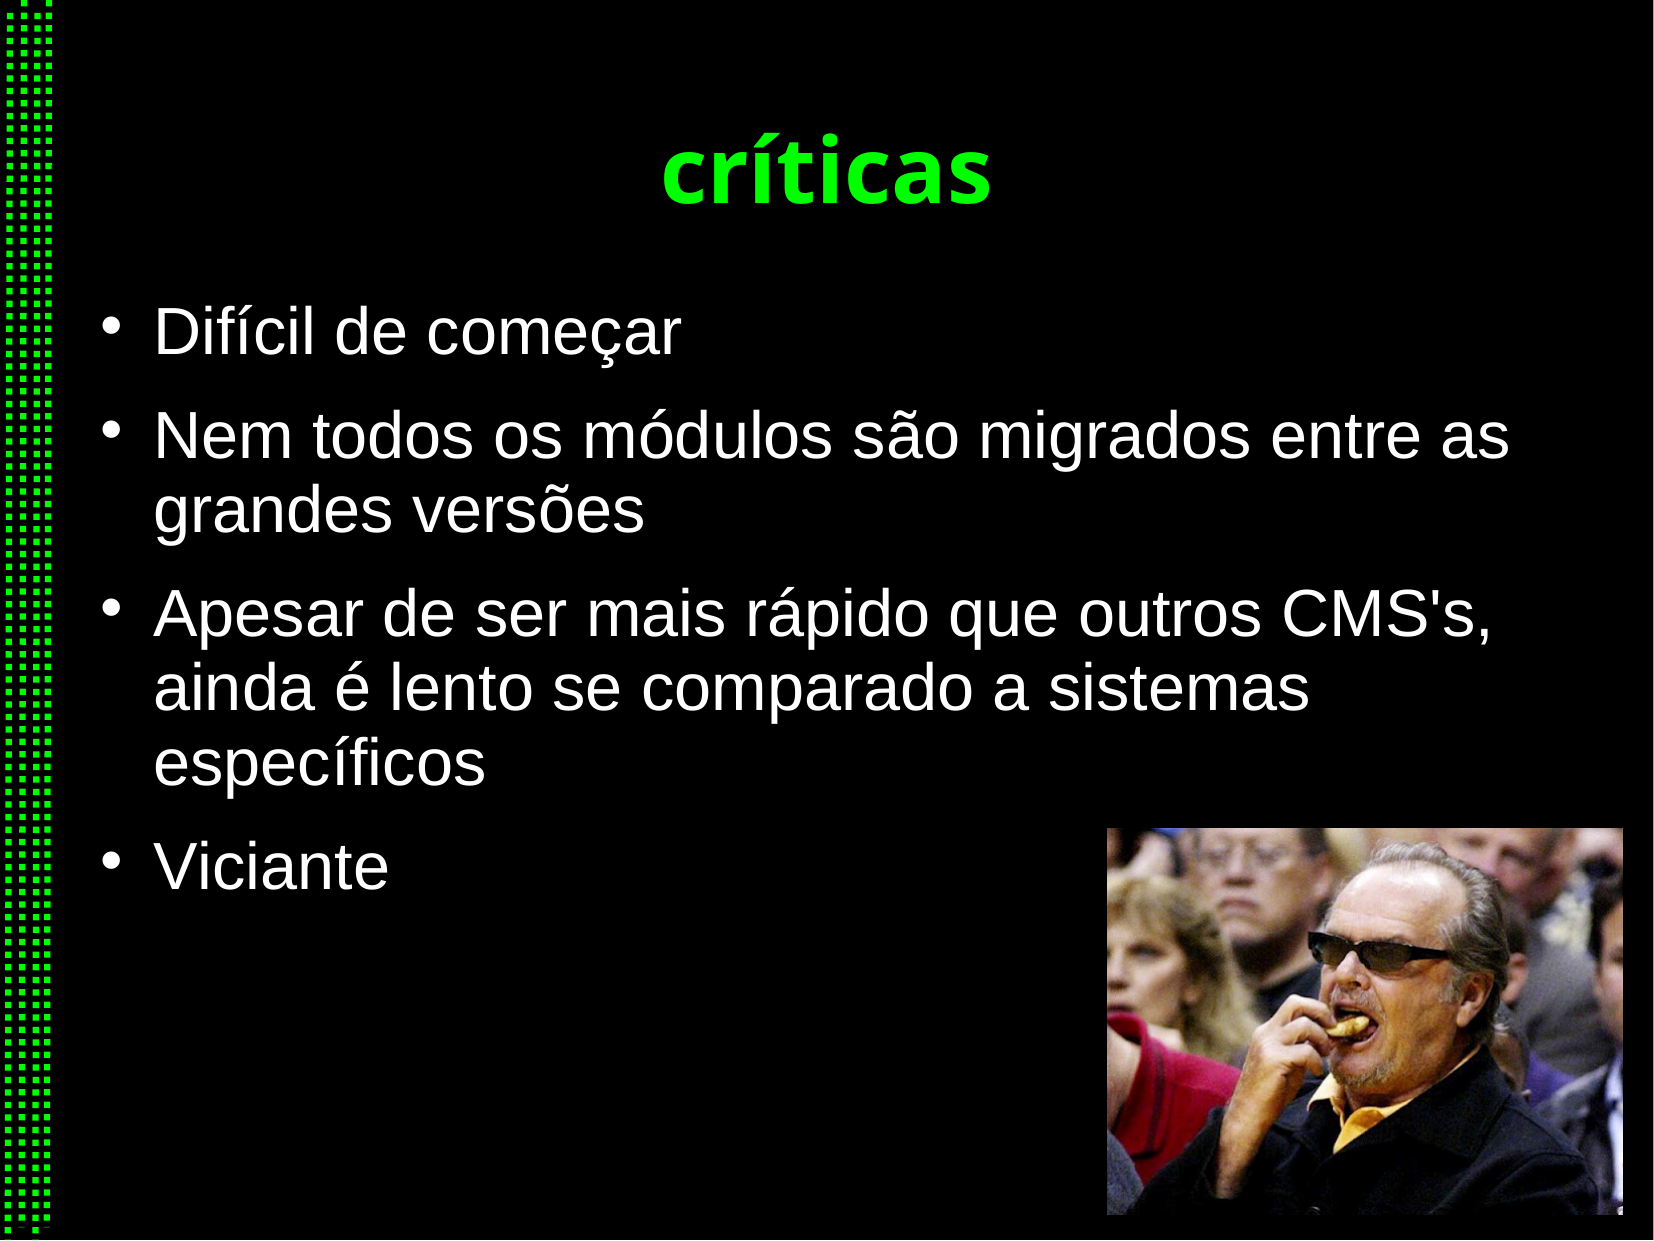

# críticas
Difícil de começar
Nem todos os módulos são migrados entre as grandes versões
Apesar de ser mais rápido que outros CMS's, ainda é lento se comparado a sistemas específicos
Viciante